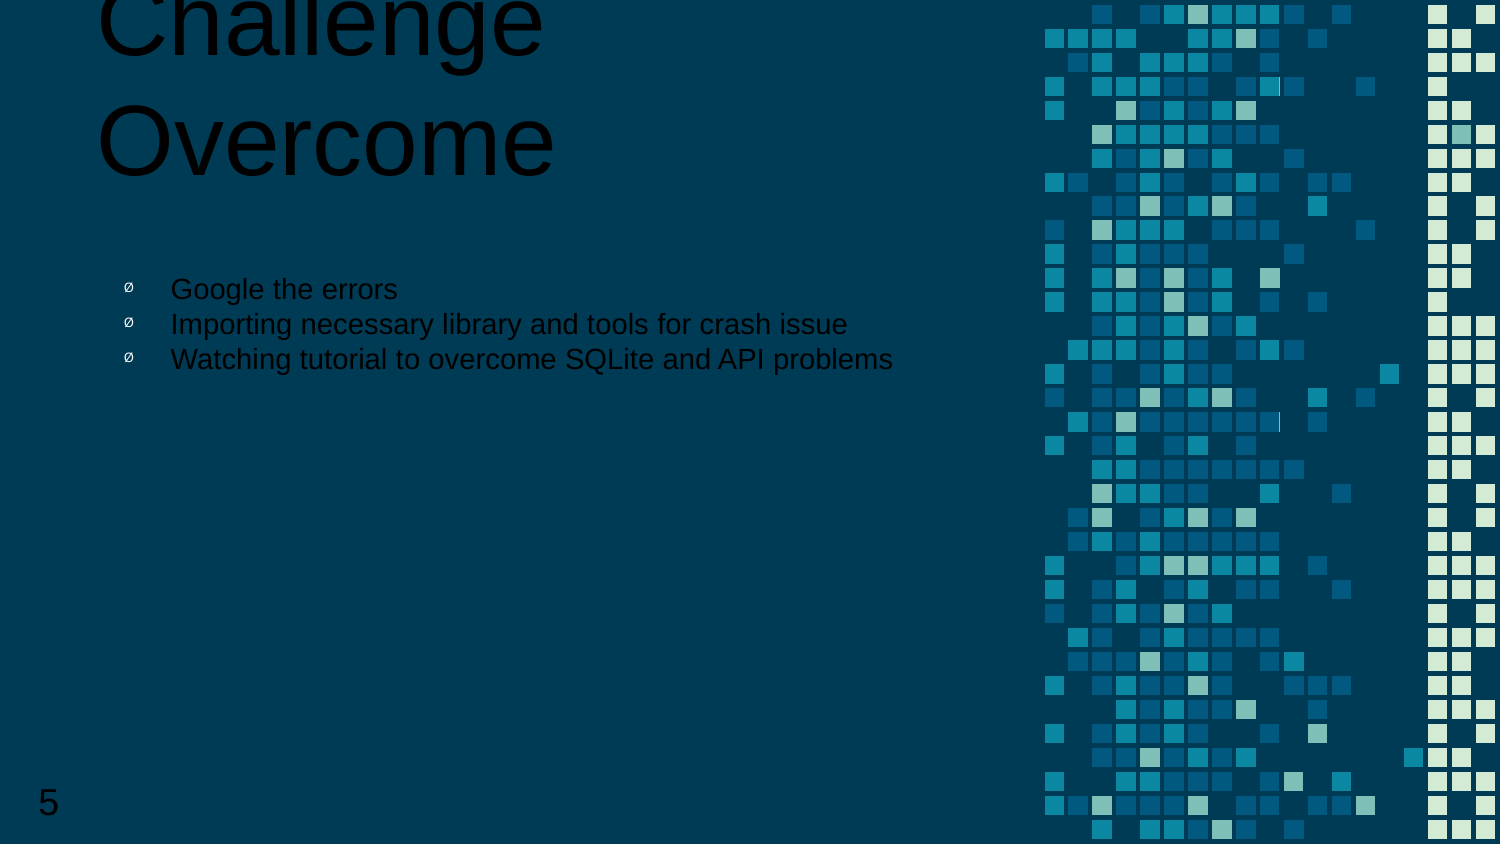

# Challenge Overcome
Google the errors
Importing necessary library and tools for crash issue
Watching tutorial to overcome SQLite and API problems